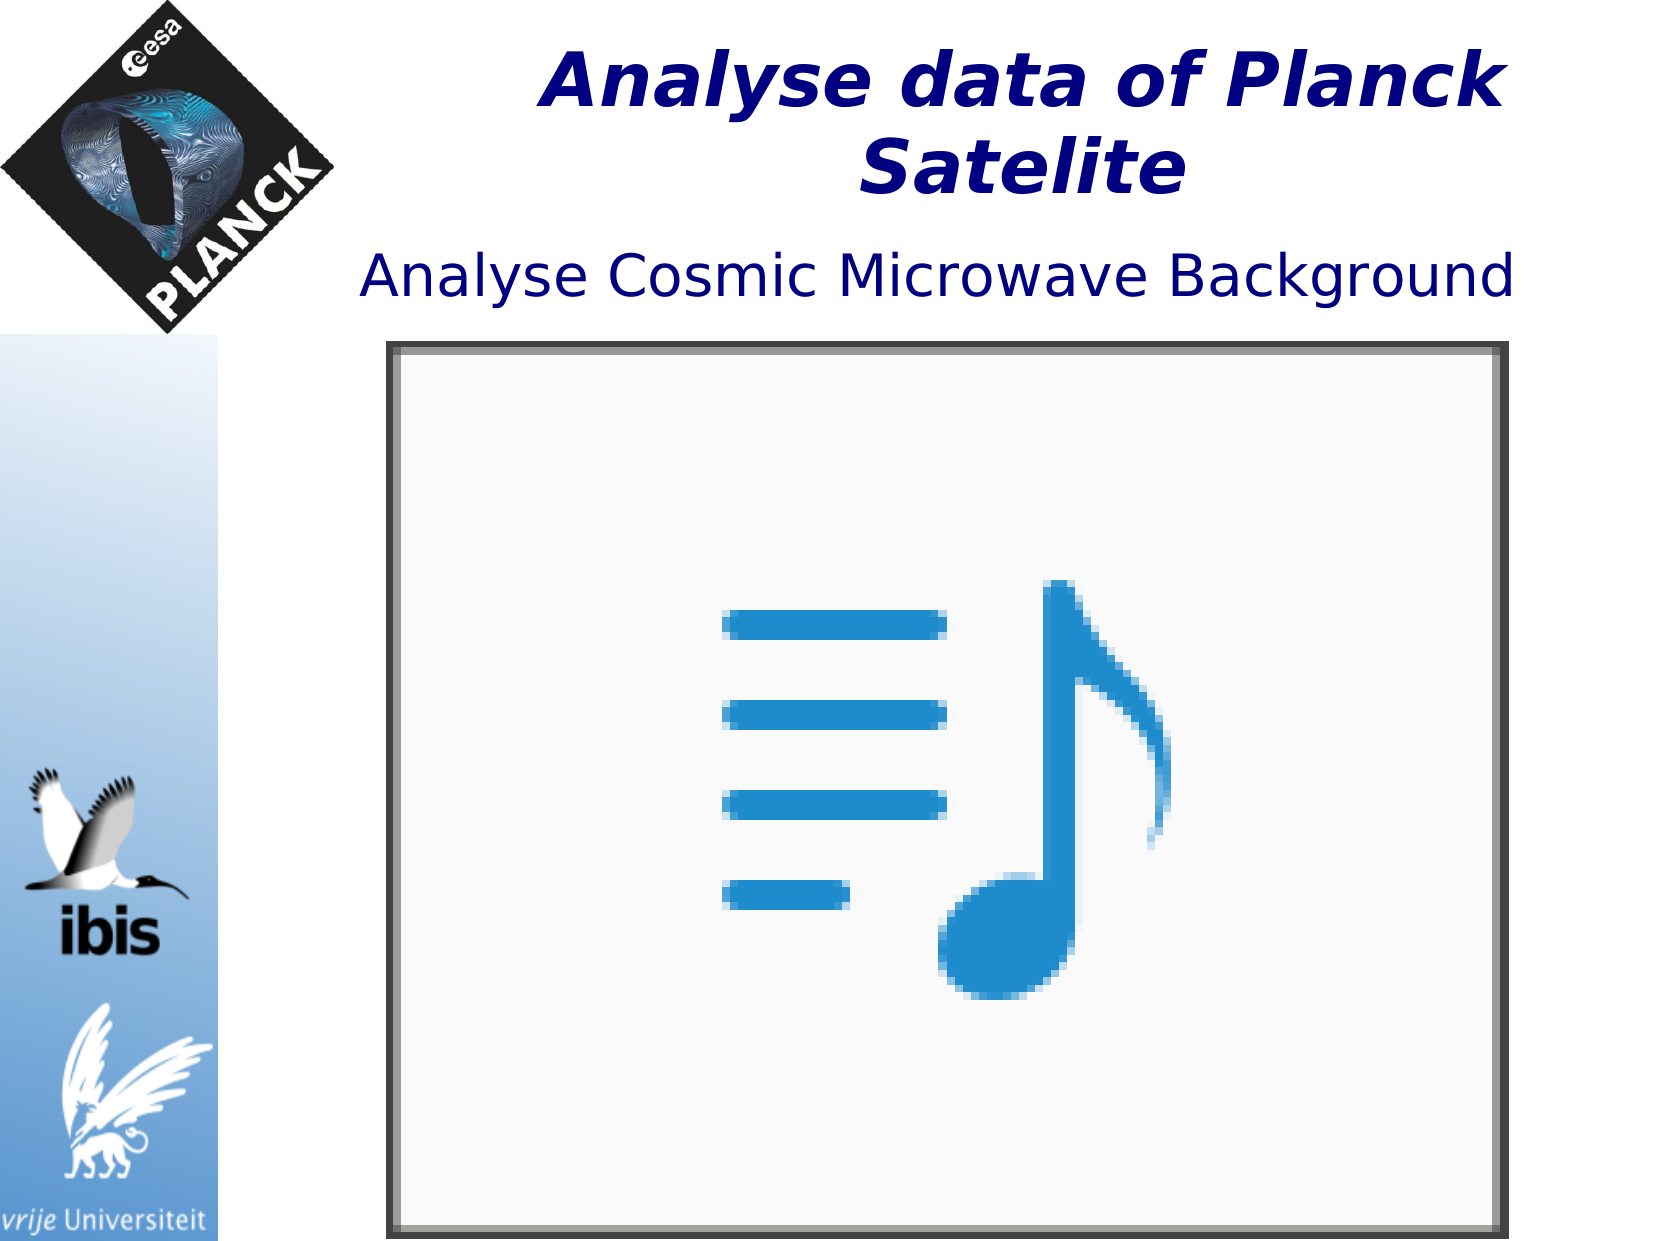

# Analyse data of Planck Satelite
Analyse Cosmic Microwave Background